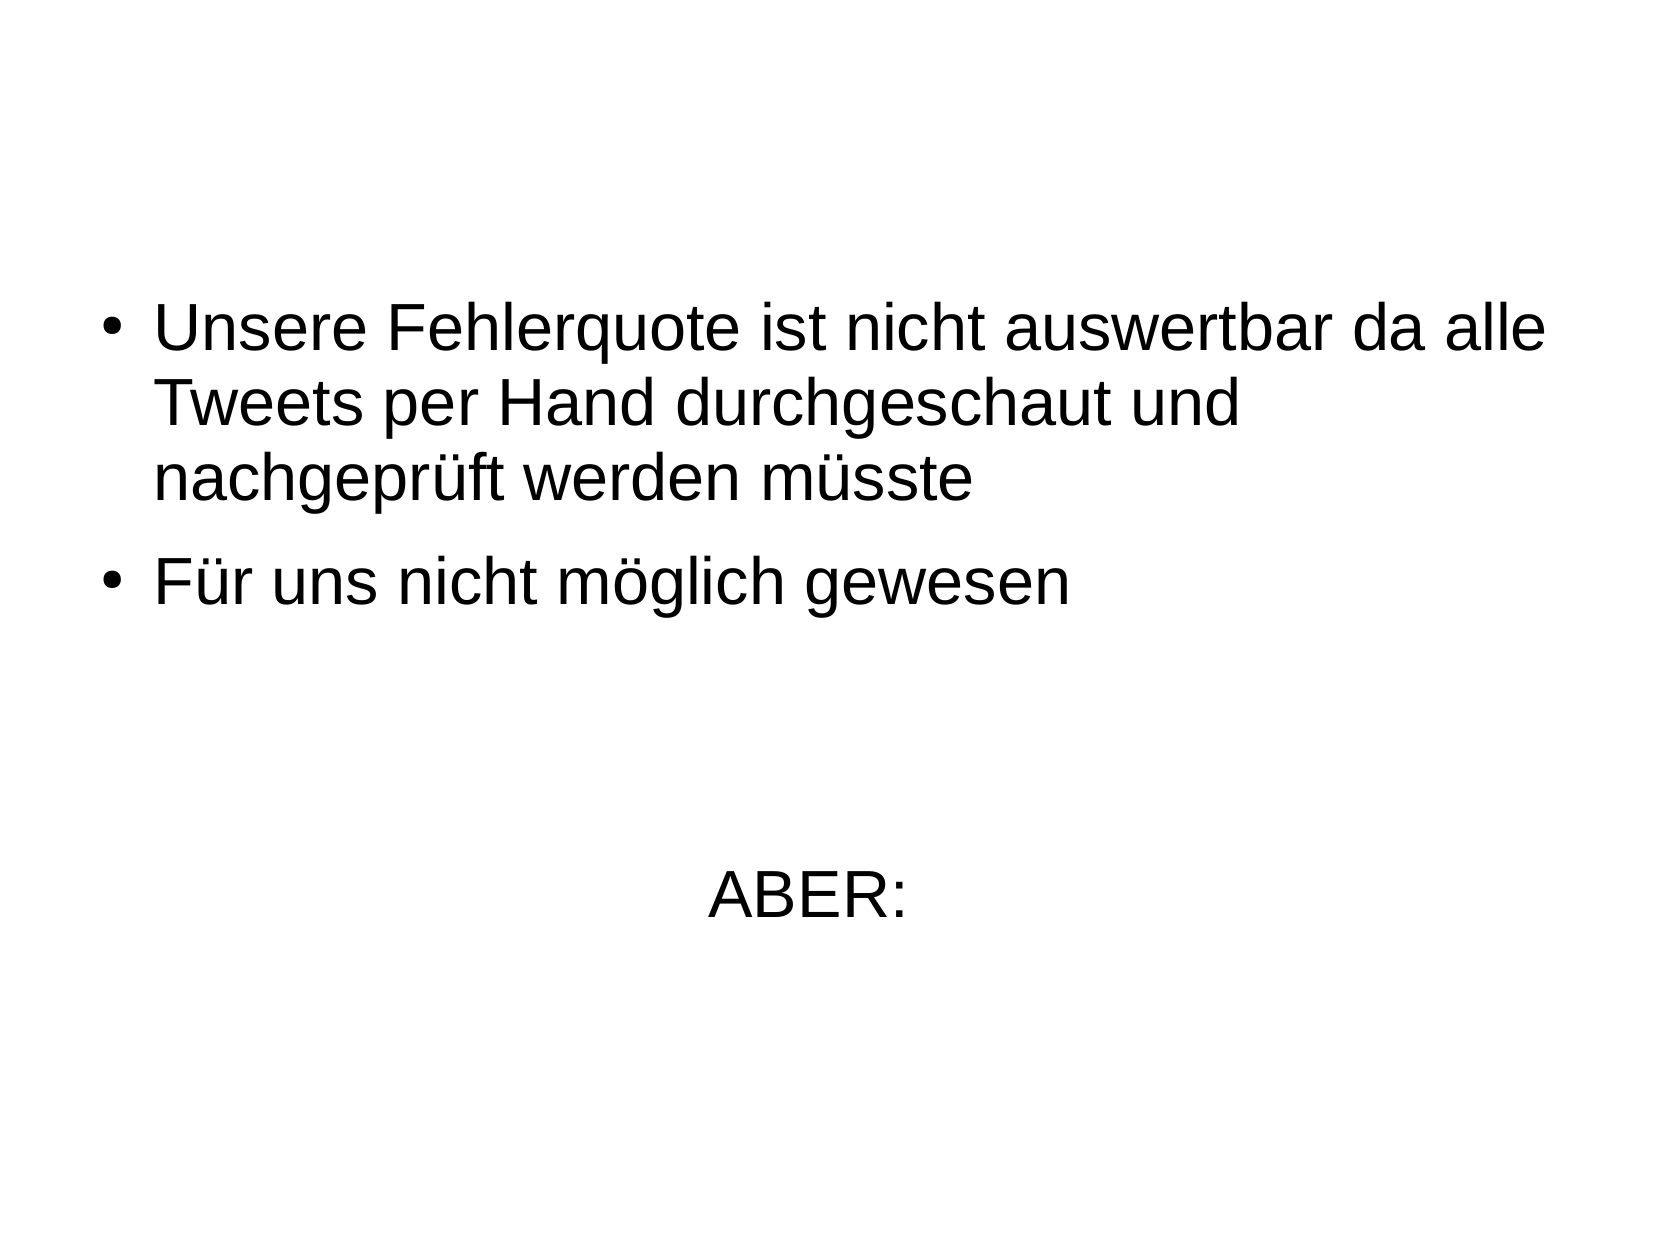

#
Unsere Fehlerquote ist nicht auswertbar da alle Tweets per Hand durchgeschaut und nachgeprüft werden müsste
Für uns nicht möglich gewesen
 ABER: